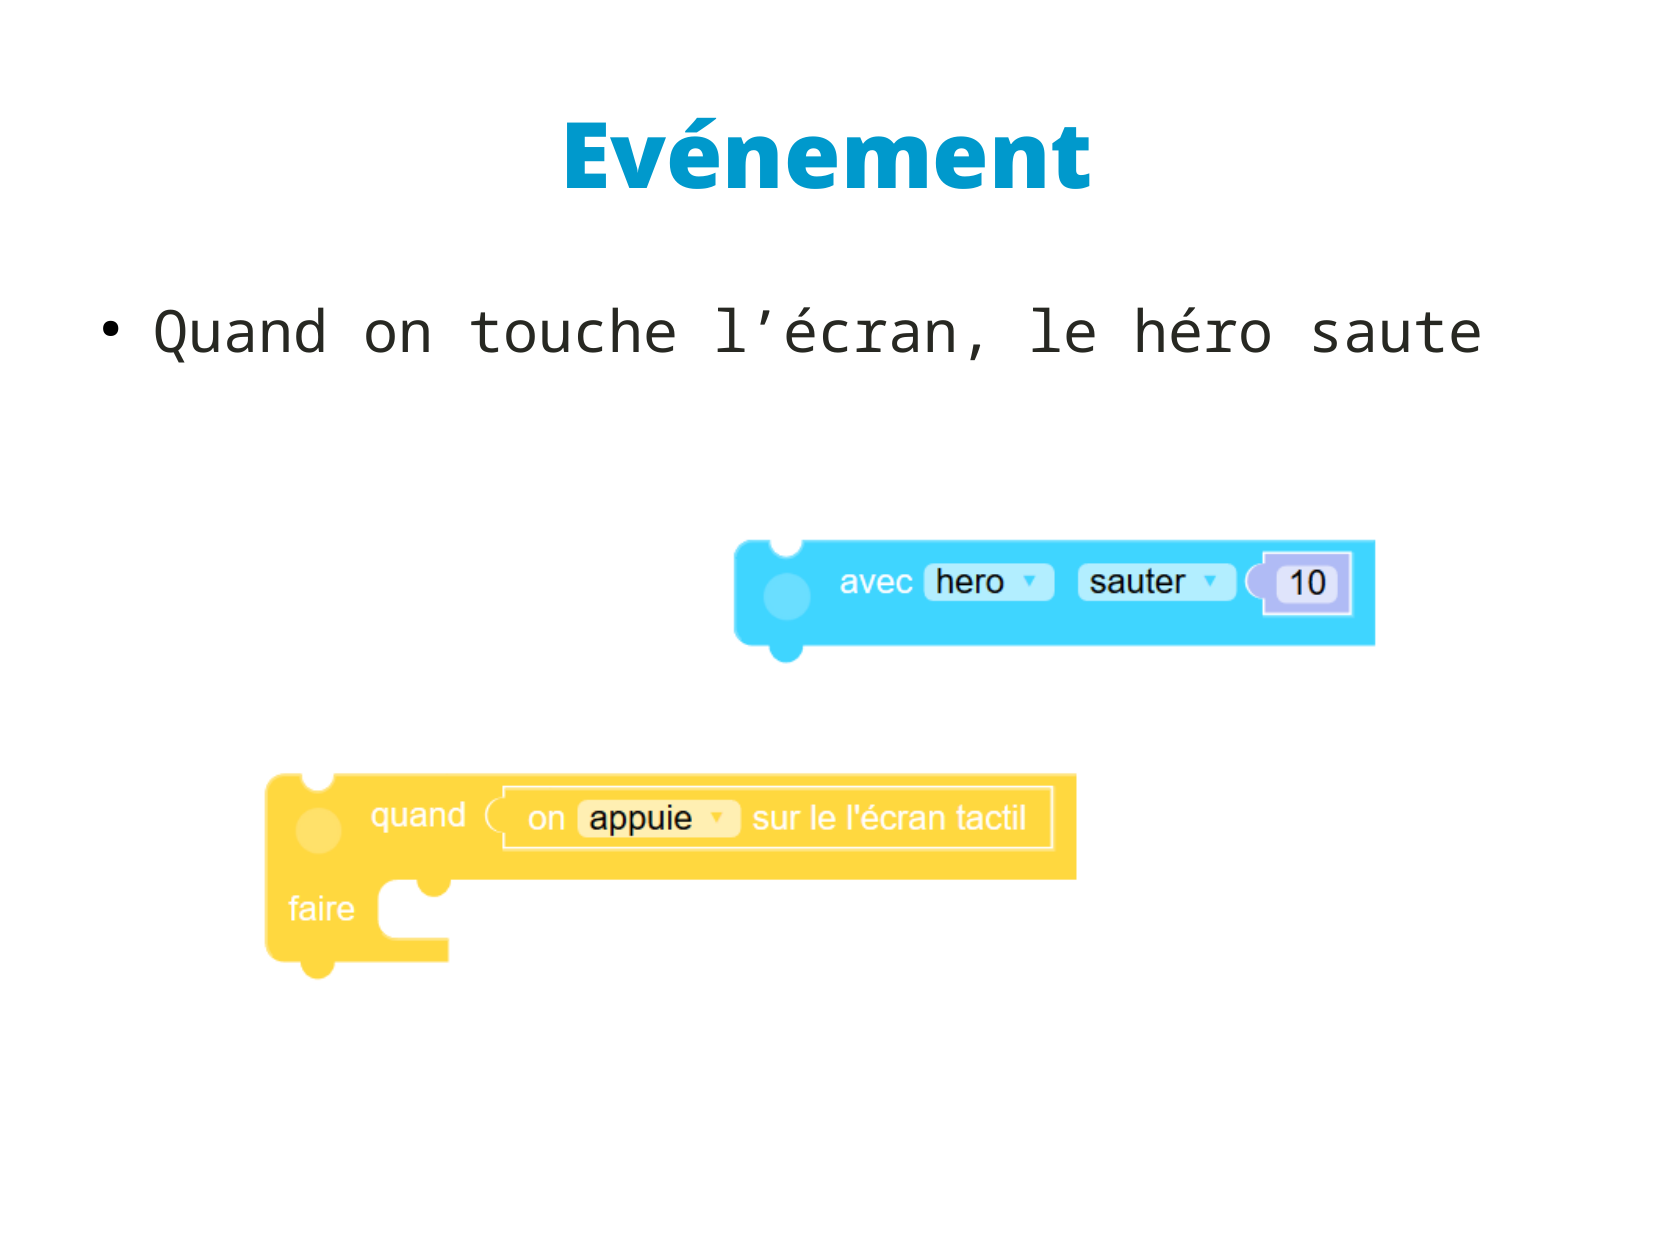

# Evénement
Quand on touche l’écran, le héro saute